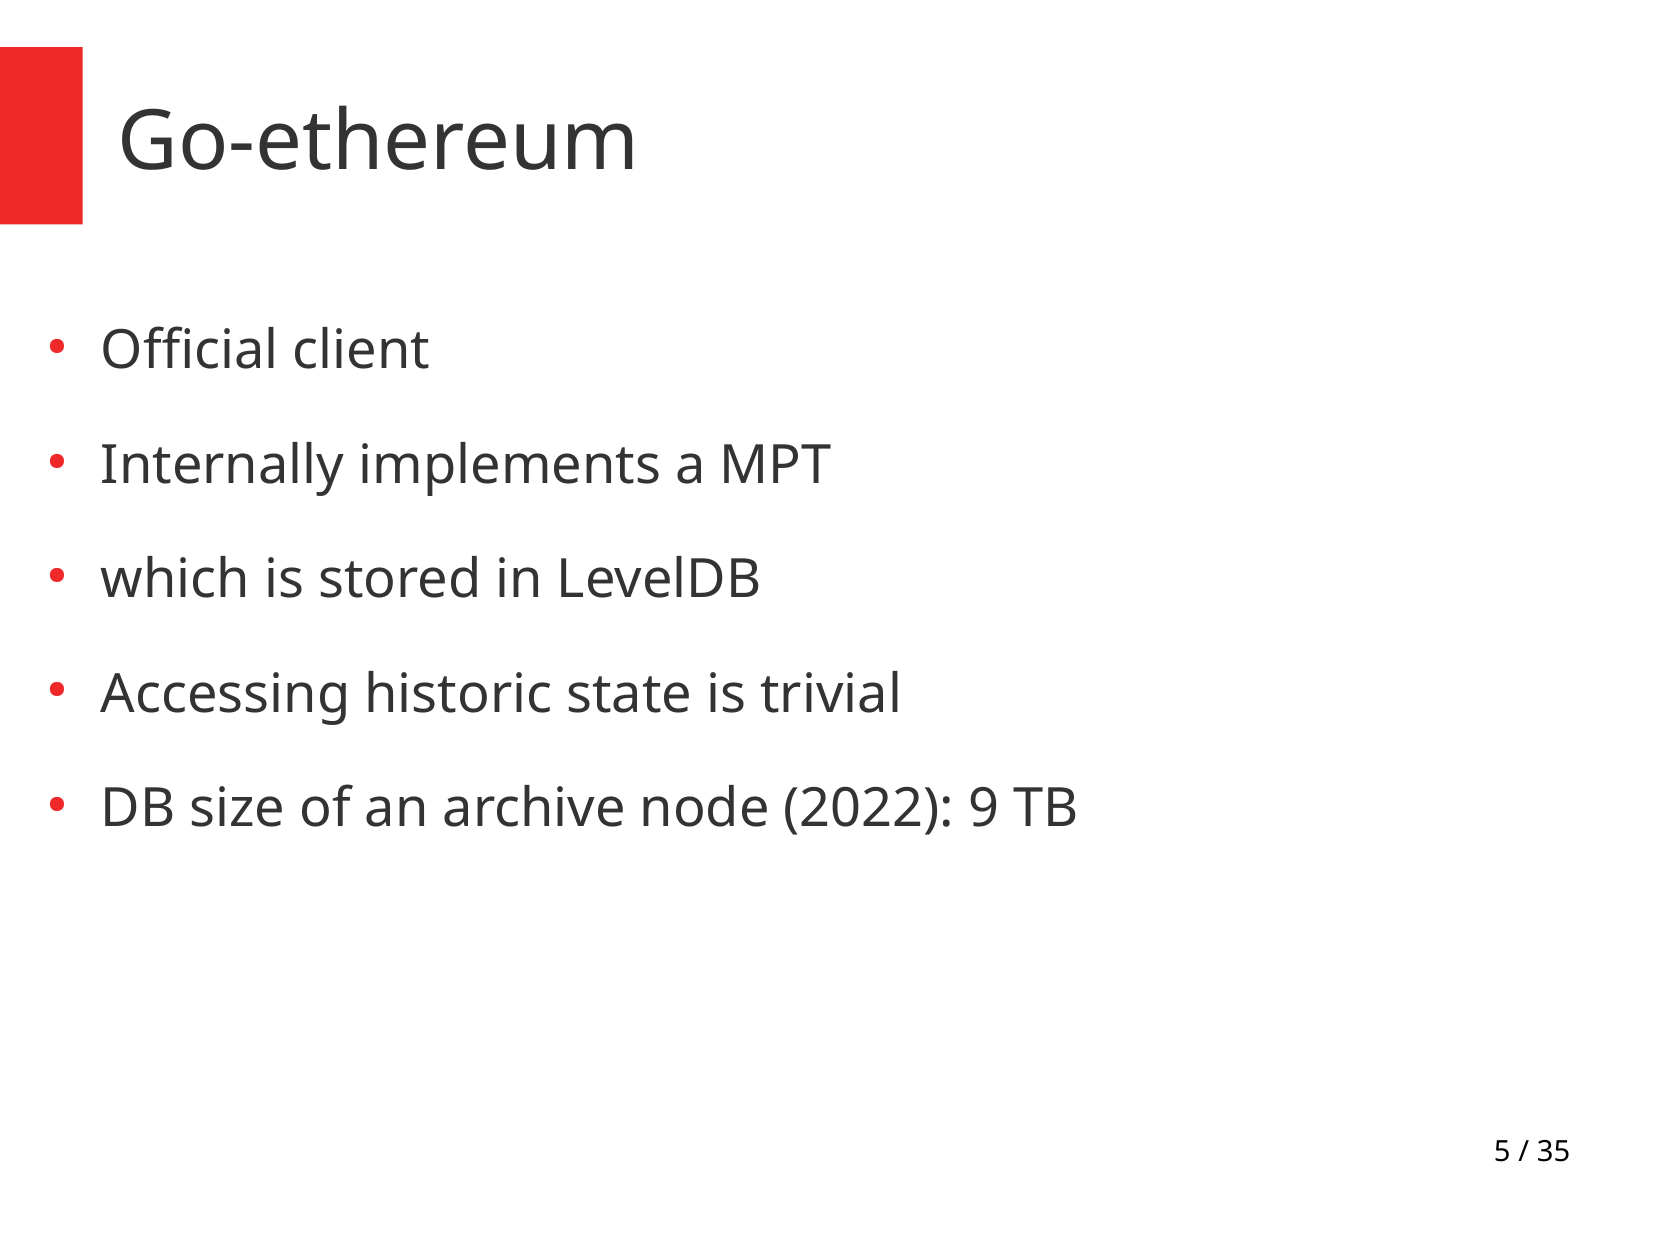

# Go-ethereum
Official client
Internally implements a MPT
which is stored in LevelDB
Accessing historic state is trivial
DB size of an archive node (2022): 9 TB
5